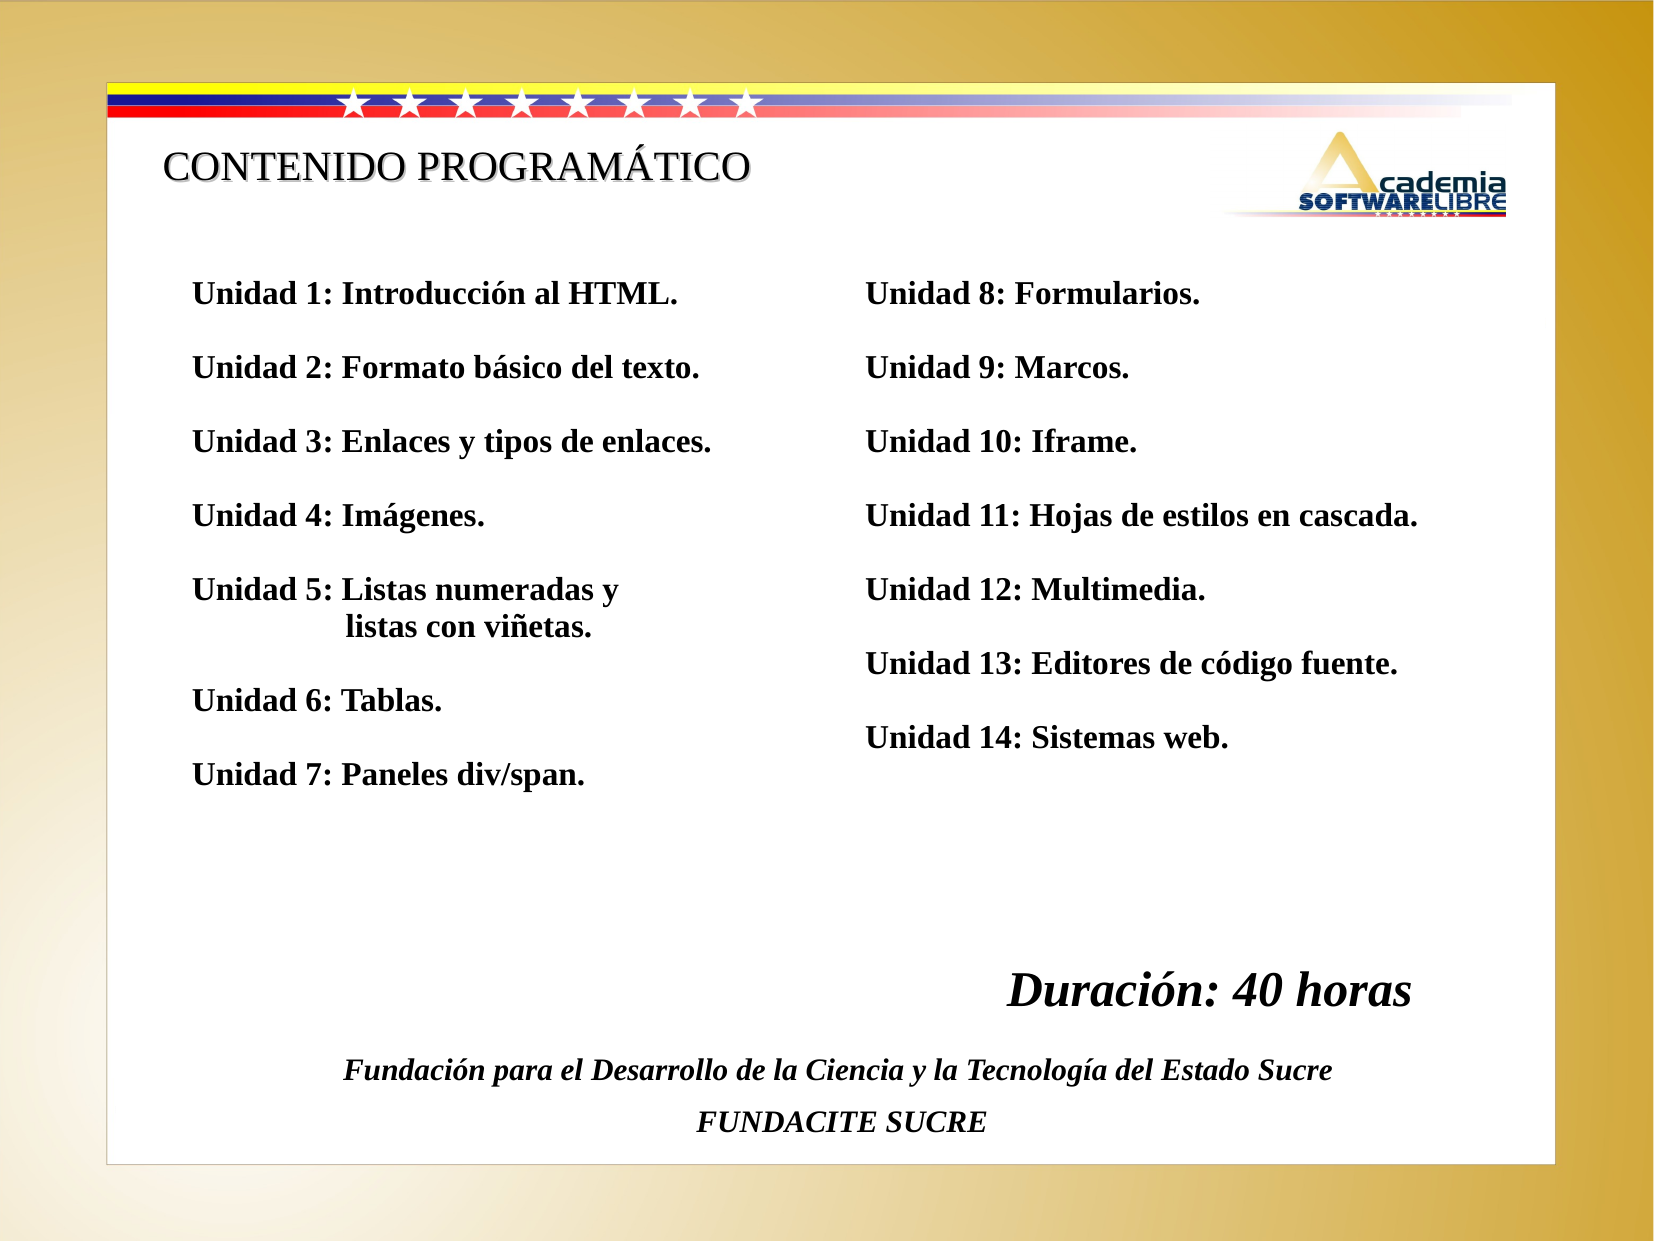

CONTENIDO PROGRAMÁTICO
Unidad 1: Introducción al HTML.
Unidad 2: Formato básico del texto.
Unidad 3: Enlaces y tipos de enlaces.
Unidad 4: Imágenes.
Unidad 5: Listas numeradas y
 listas con viñetas.
Unidad 6: Tablas.
Unidad 7: Paneles div/span.
Unidad 8: Formularios.
Unidad 9: Marcos.
Unidad 10: Iframe.
Unidad 11: Hojas de estilos en cascada.
Unidad 12: Multimedia.
Unidad 13: Editores de código fuente.
Unidad 14: Sistemas web.
Duración: 40 horas
Fundación para el Desarrollo de la Ciencia y la Tecnología del Estado Sucre
 FUNDACITE SUCRE